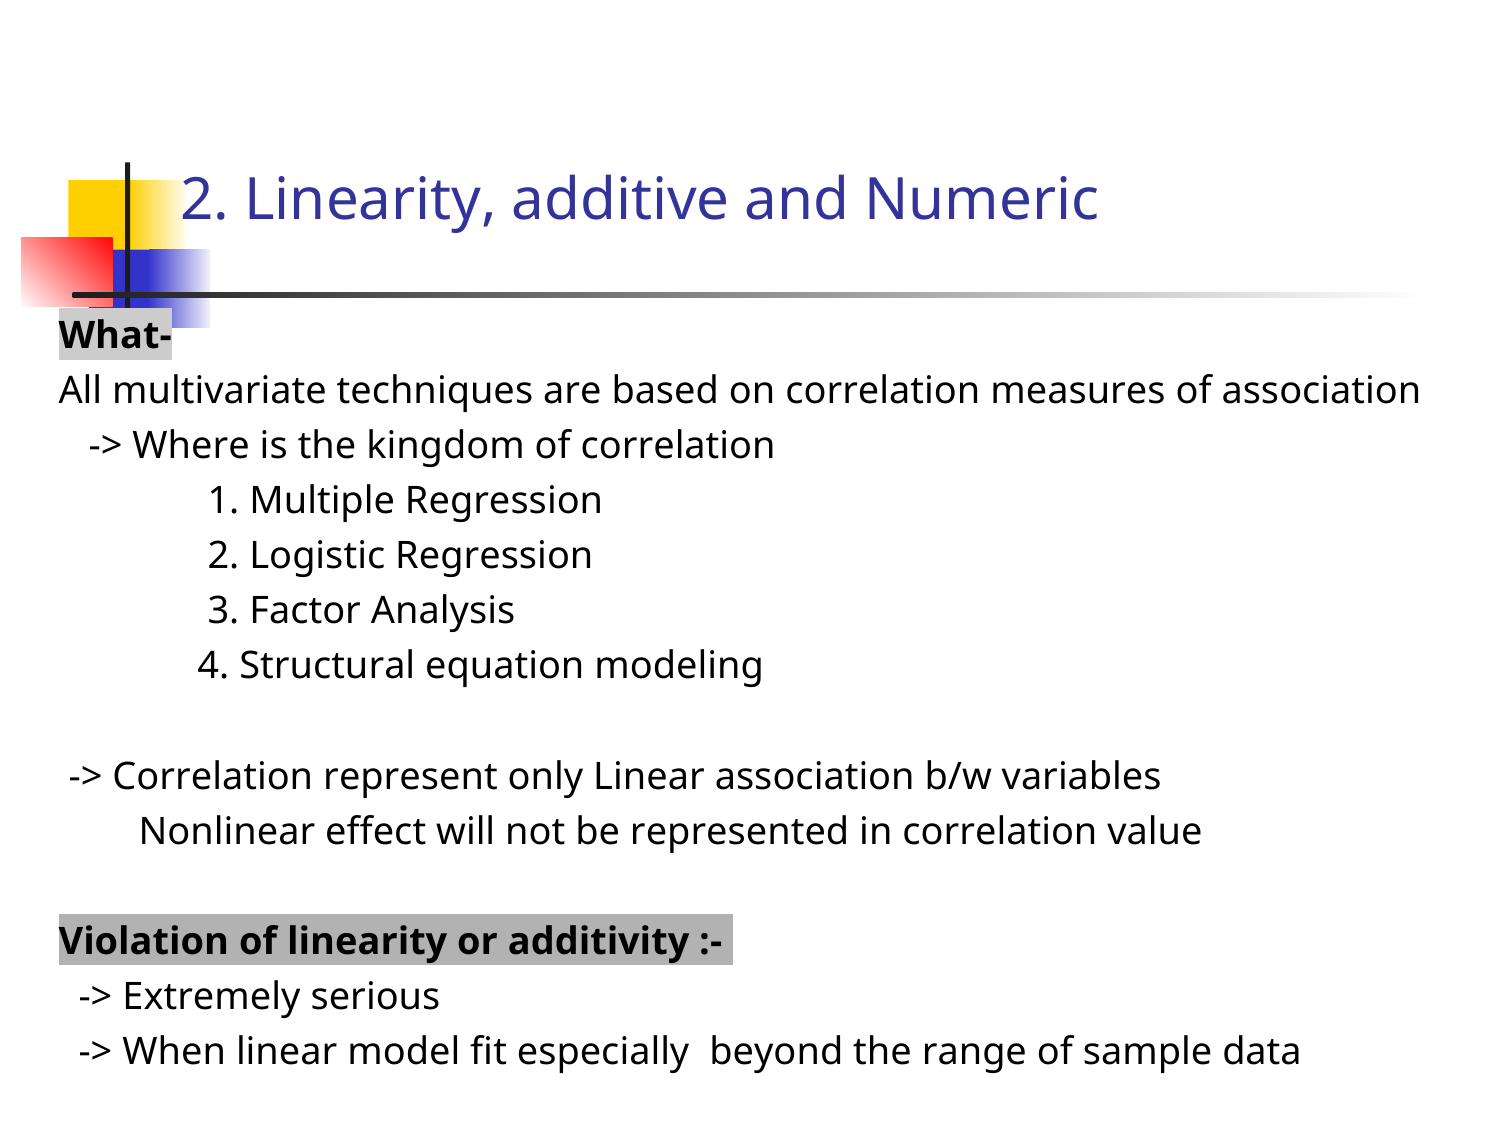

# 2. Linearity, additive and Numeric
What-
All multivariate techniques are based on correlation measures of association
 -> Where is the kingdom of correlation
 	 1. Multiple Regression
 	 2. Logistic Regression
 	 3. Factor Analysis
 	4. Structural equation modeling
 -> Correlation represent only Linear association b/w variables
 Nonlinear effect will not be represented in correlation value
Violation of linearity or additivity :-
 -> Extremely serious
 -> When linear model fit especially beyond the range of sample data